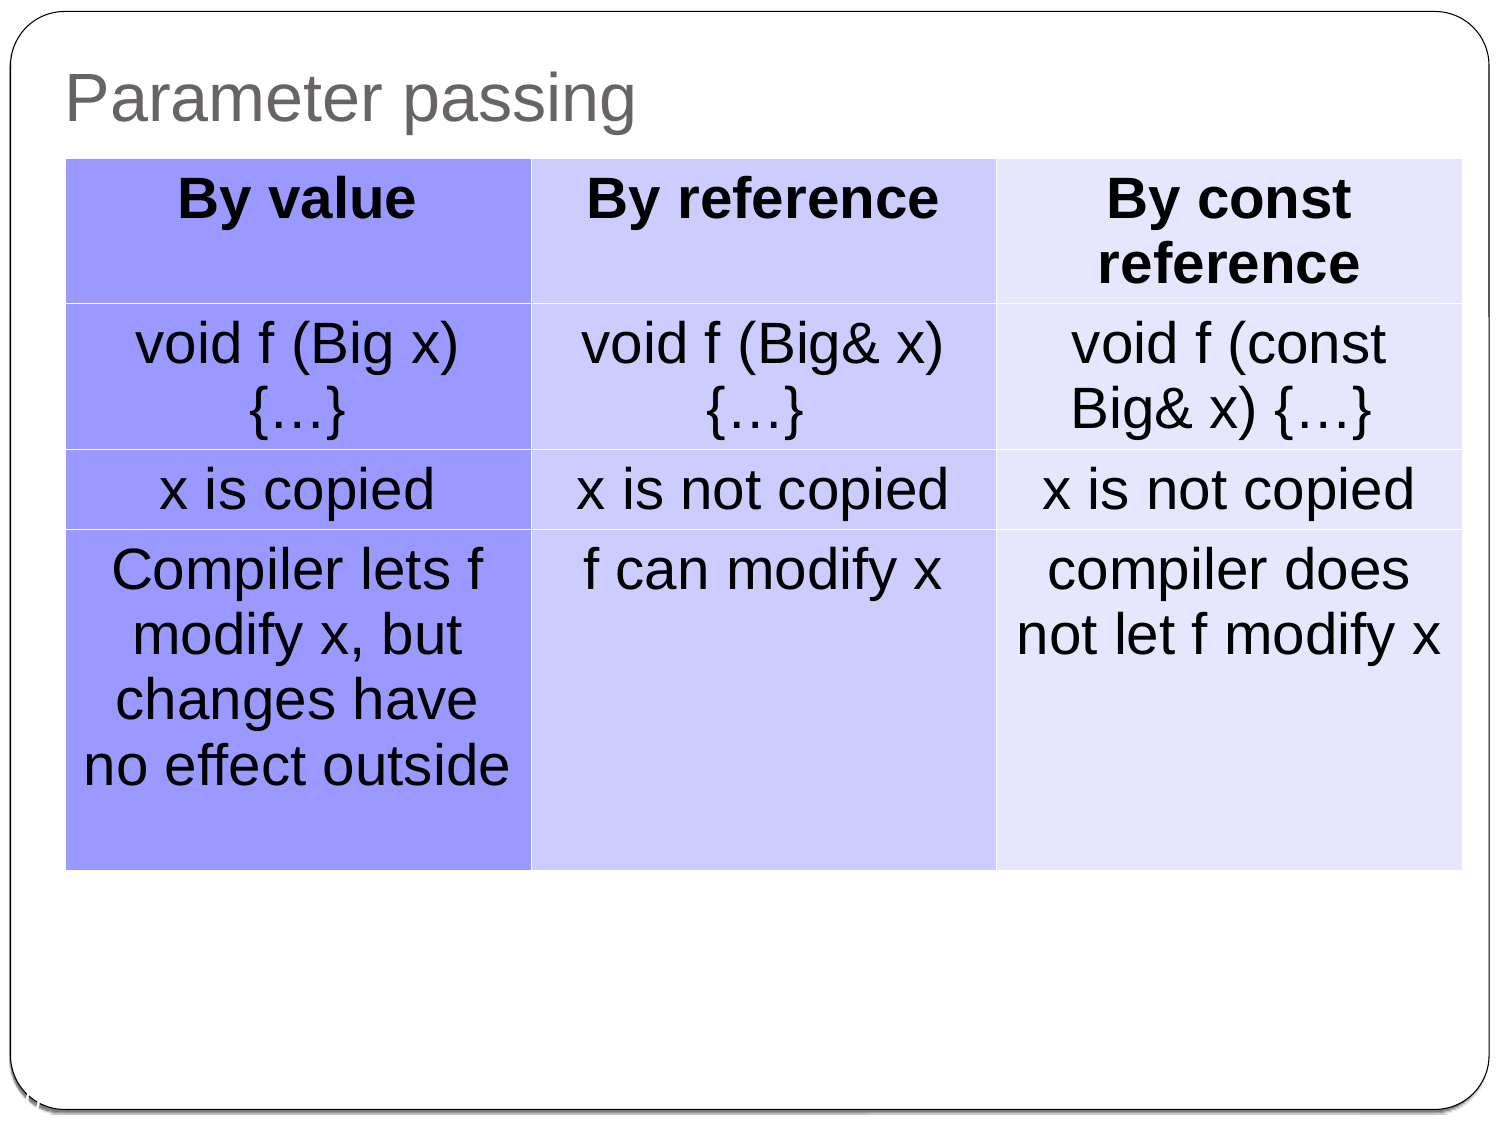

# Parameter passing
| By value | By reference | By const reference |
| --- | --- | --- |
| void f (Big x) {…} | void f (Big& x) {…} | void f (const Big& x) {…} |
| x is copied | x is not copied | x is not copied |
| Compiler lets f modify x, but changes have no effect outside | f can modify x | compiler does not let f modify x |